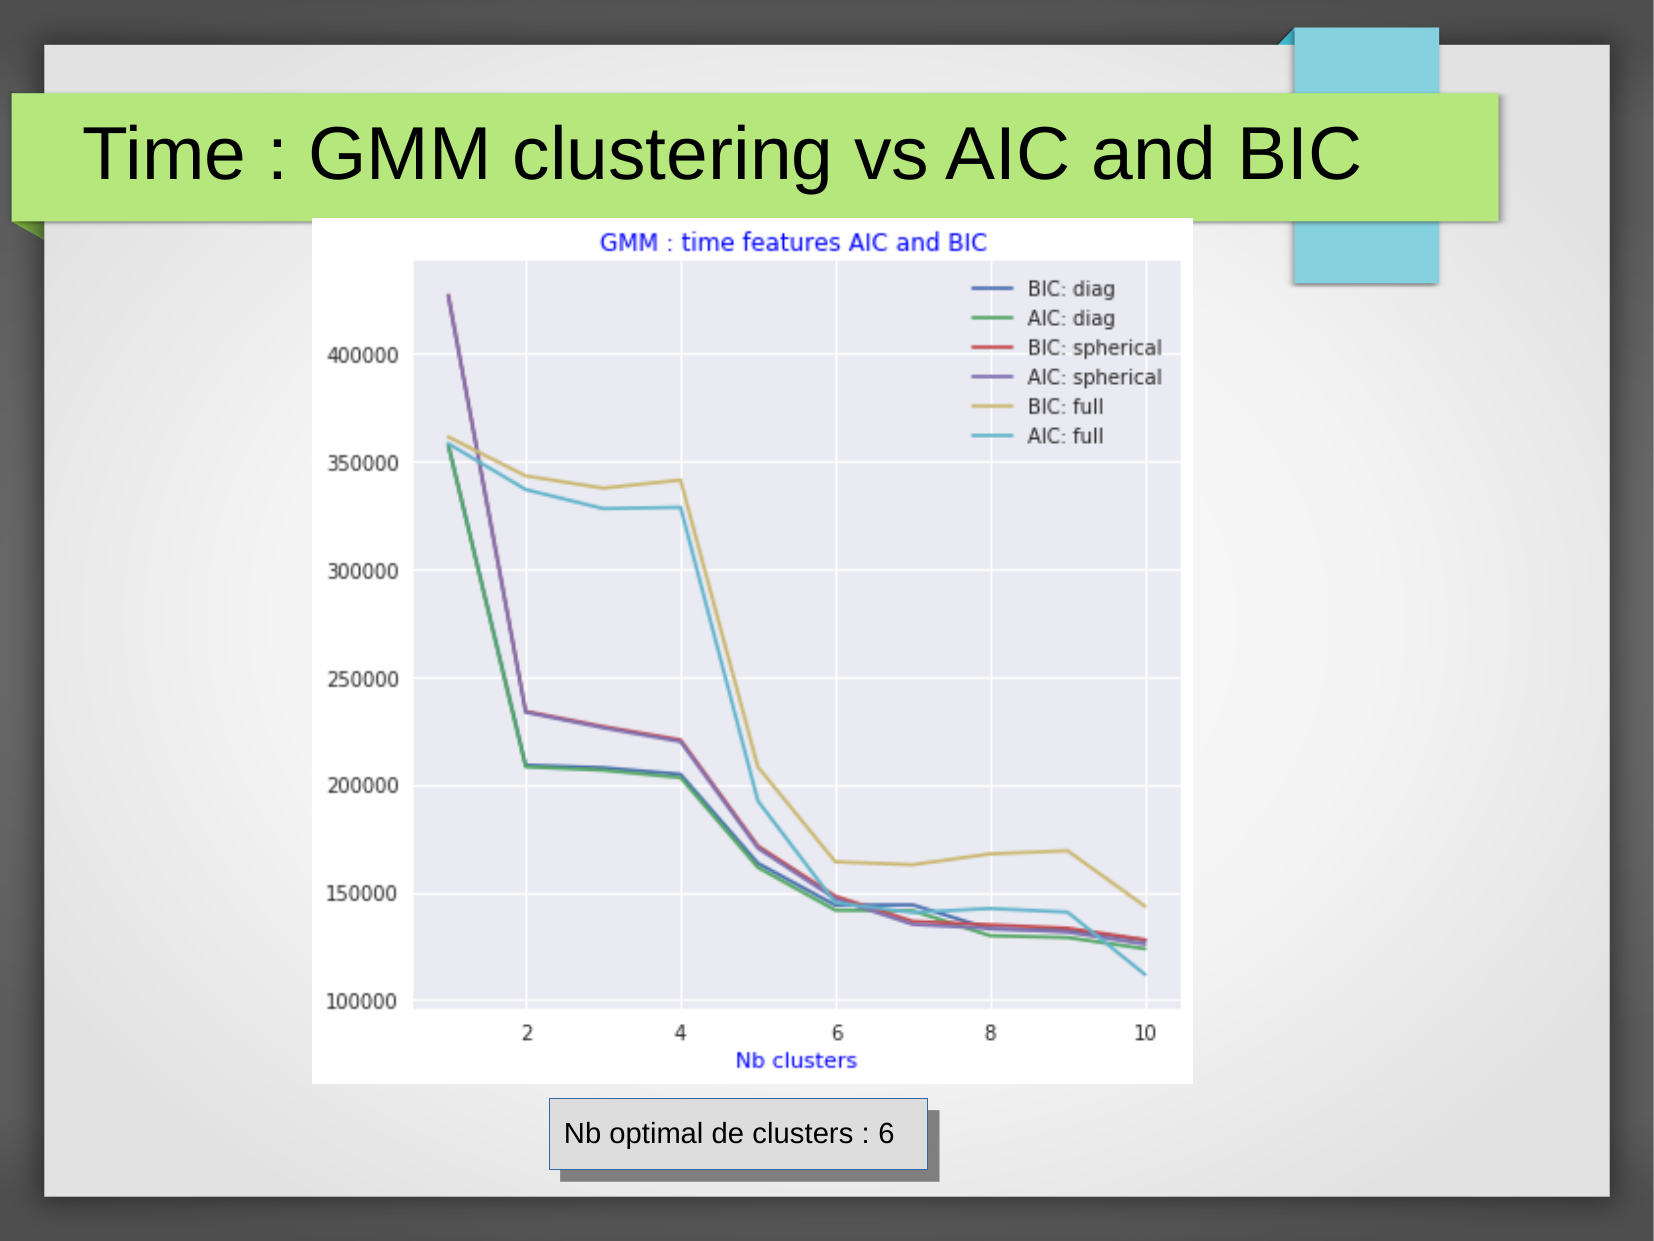

# Time : GMM clustering vs AIC and BIC
Nb optimal de clusters : 6